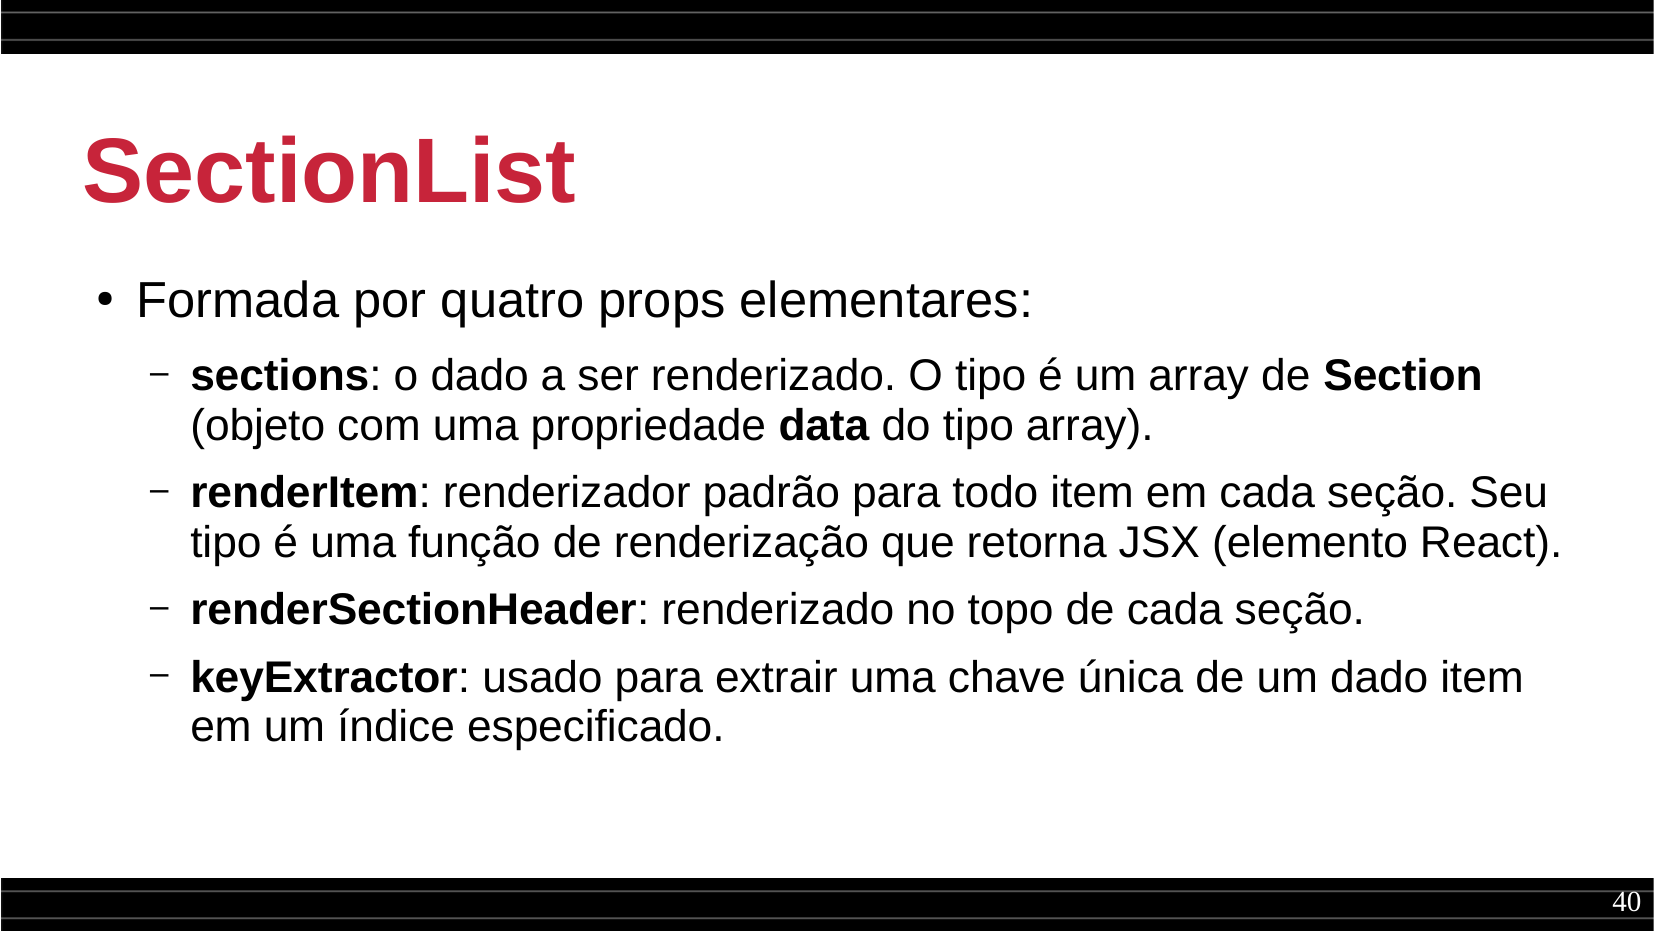

# SectionList
Formada por quatro props elementares:
sections: o dado a ser renderizado. O tipo é um array de Section (objeto com uma propriedade data do tipo array).
renderItem: renderizador padrão para todo item em cada seção. Seu tipo é uma função de renderização que retorna JSX (elemento React).
renderSectionHeader: renderizado no topo de cada seção.
keyExtractor: usado para extrair uma chave única de um dado item em um índice especificado.